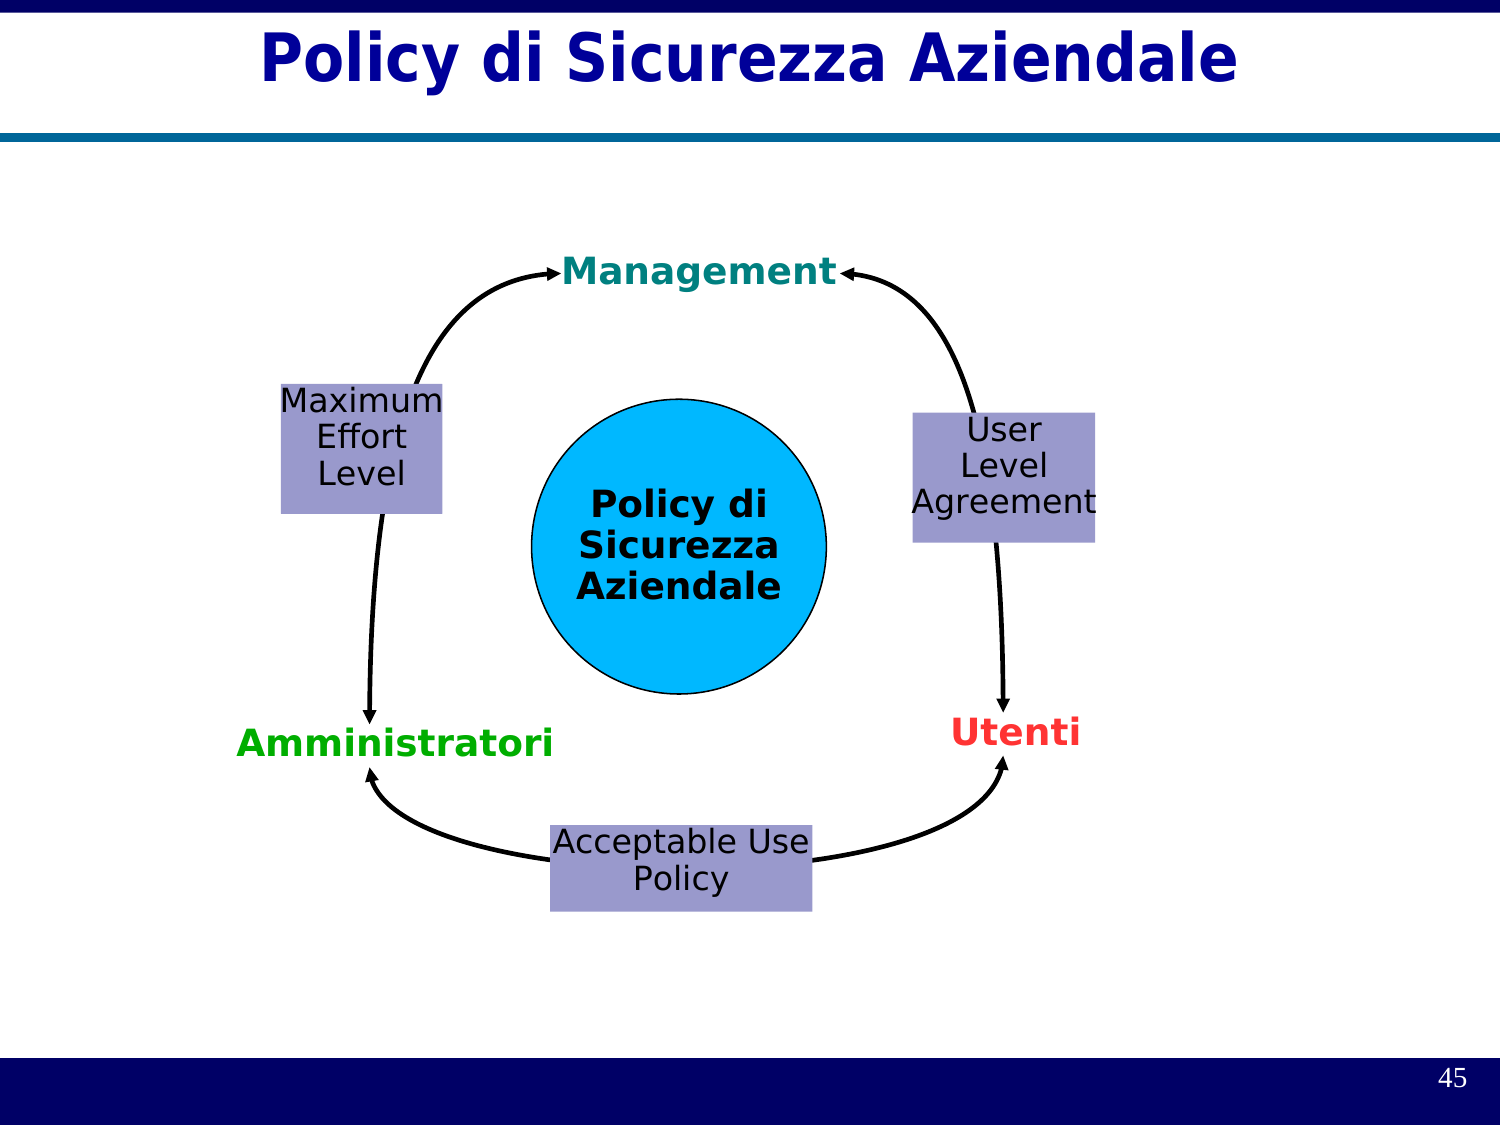

Policy di Sicurezza Aziendale
Management
Maximum
Effort
Level
Policy di
Sicurezza
Aziendale
User
Level
Agreement
Utenti
Amministratori
Acceptable Use
Policy